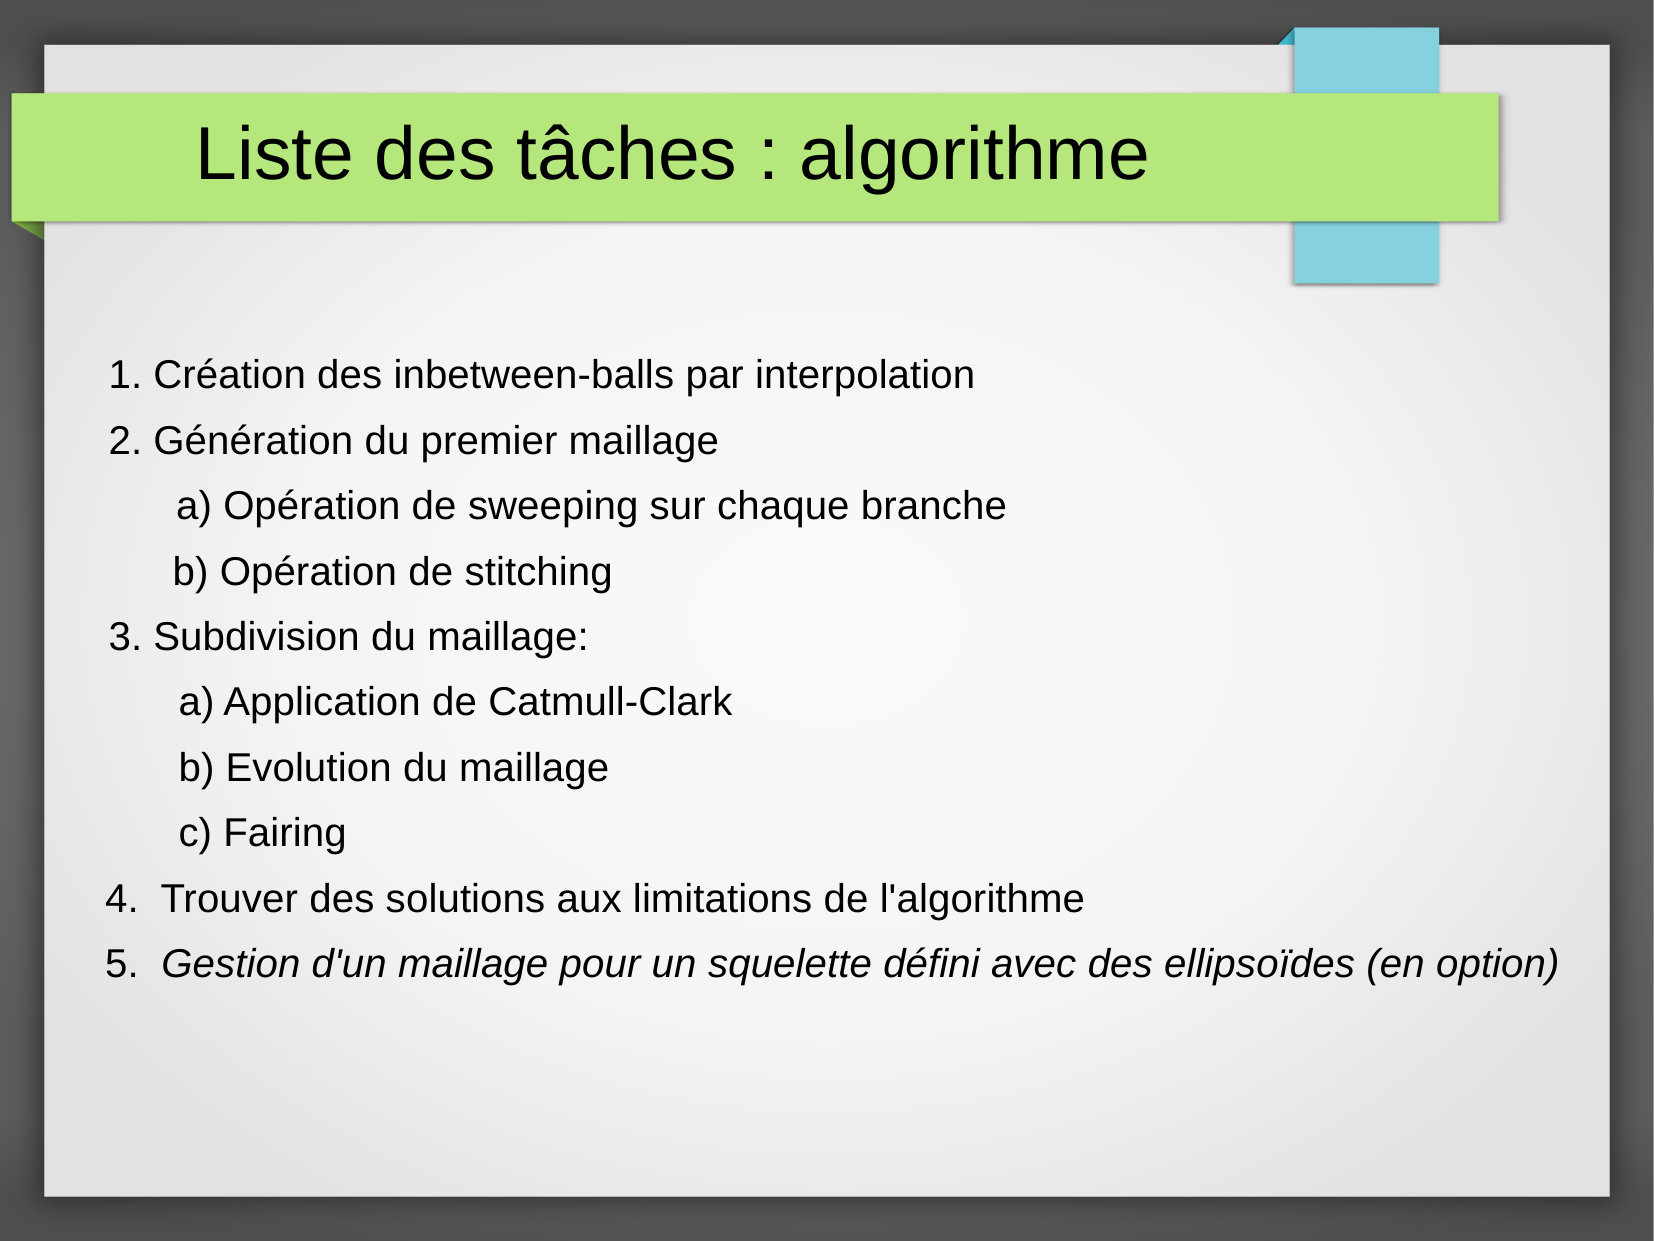

# Liste des tâches : algorithme
1. Création des inbetween-balls par interpolation
2. Génération du premier maillage
 a) Opération de sweeping sur chaque branche
 b) Opération de stitching
3. Subdivision du maillage:
 a) Application de Catmull-Clark
 b) Evolution du maillage
 c) Fairing
 4. Trouver des solutions aux limitations de l'algorithme
 5. Gestion d'un maillage pour un squelette défini avec des ellipsoïdes (en option)